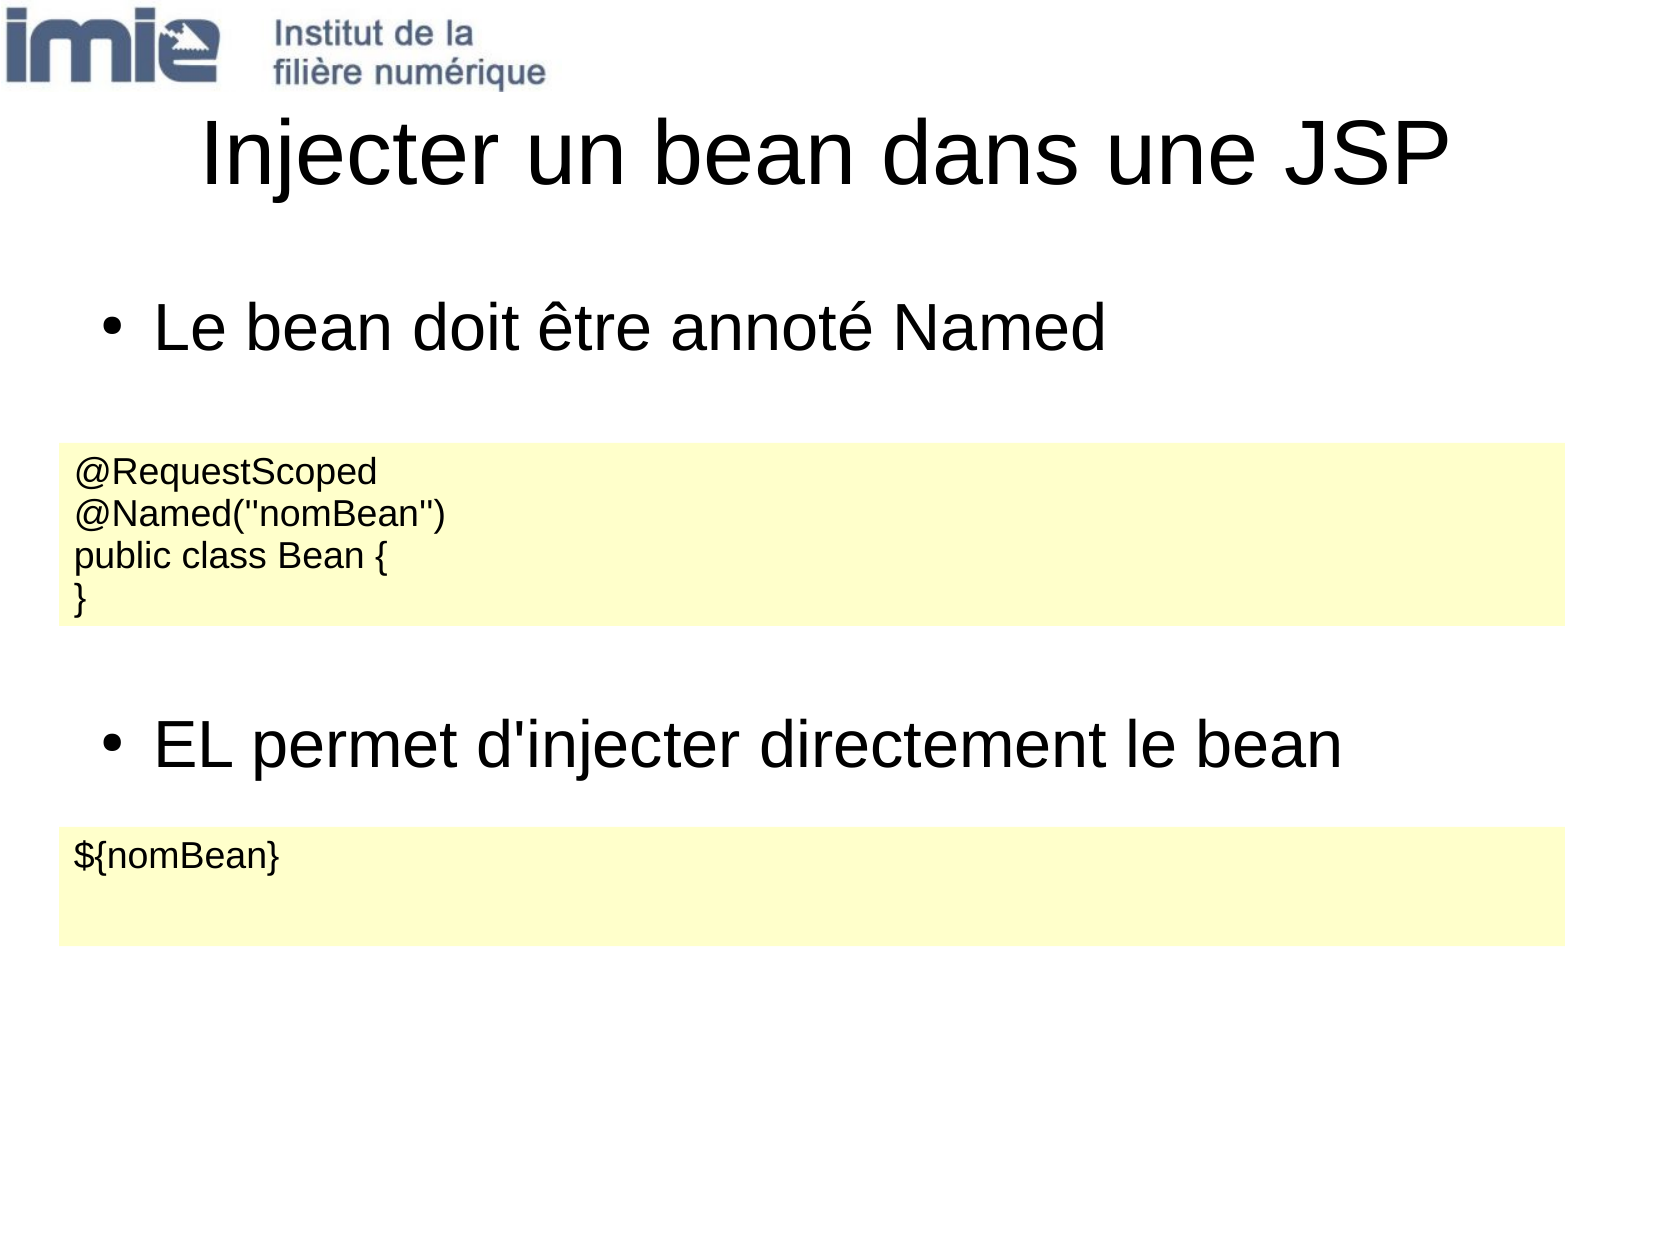

# Injecter un bean dans une JSP
Le bean doit être annoté Named
EL permet d'injecter directement le bean
@RequestScoped
@Named(''nomBean'')
public class Bean {
}
${nomBean}